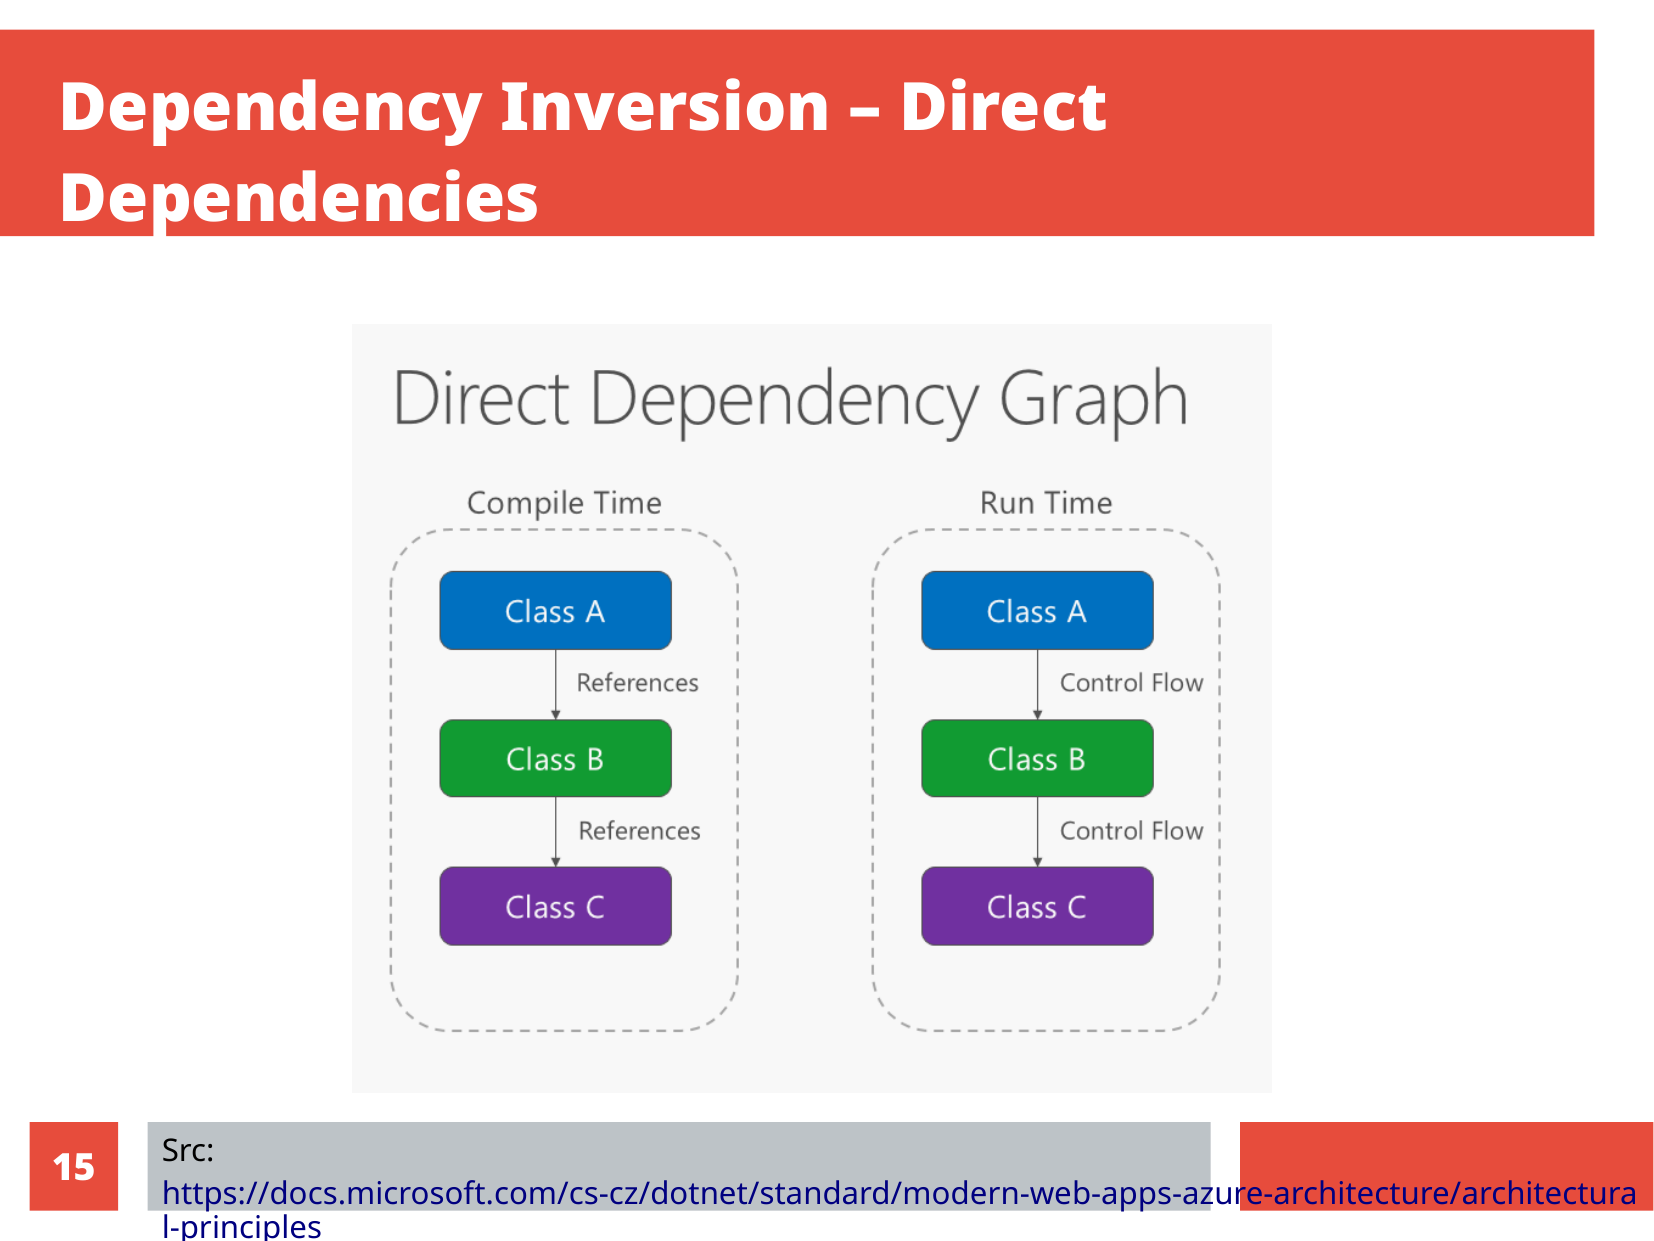

# Dependency Inversion – Direct Dependencies
Src: https://docs.microsoft.com/cs-cz/dotnet/standard/modern-web-apps-azure-architecture/architectural-principles
15